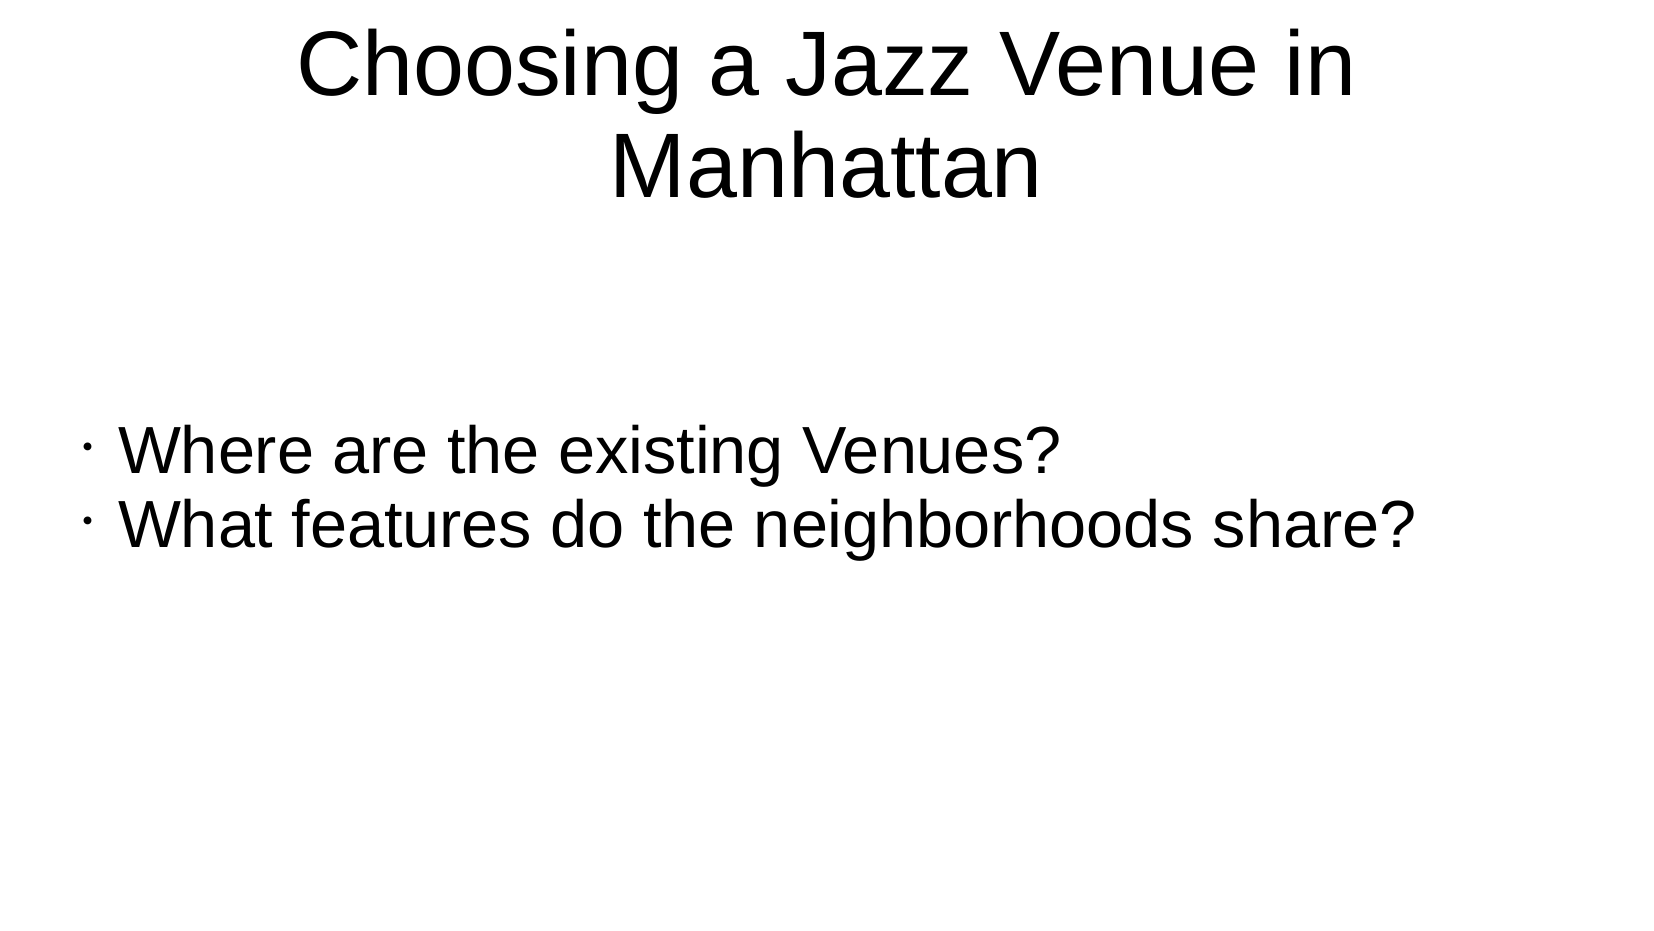

# Choosing a Jazz Venue in Manhattan
Where are the existing Venues?
What features do the neighborhoods share?